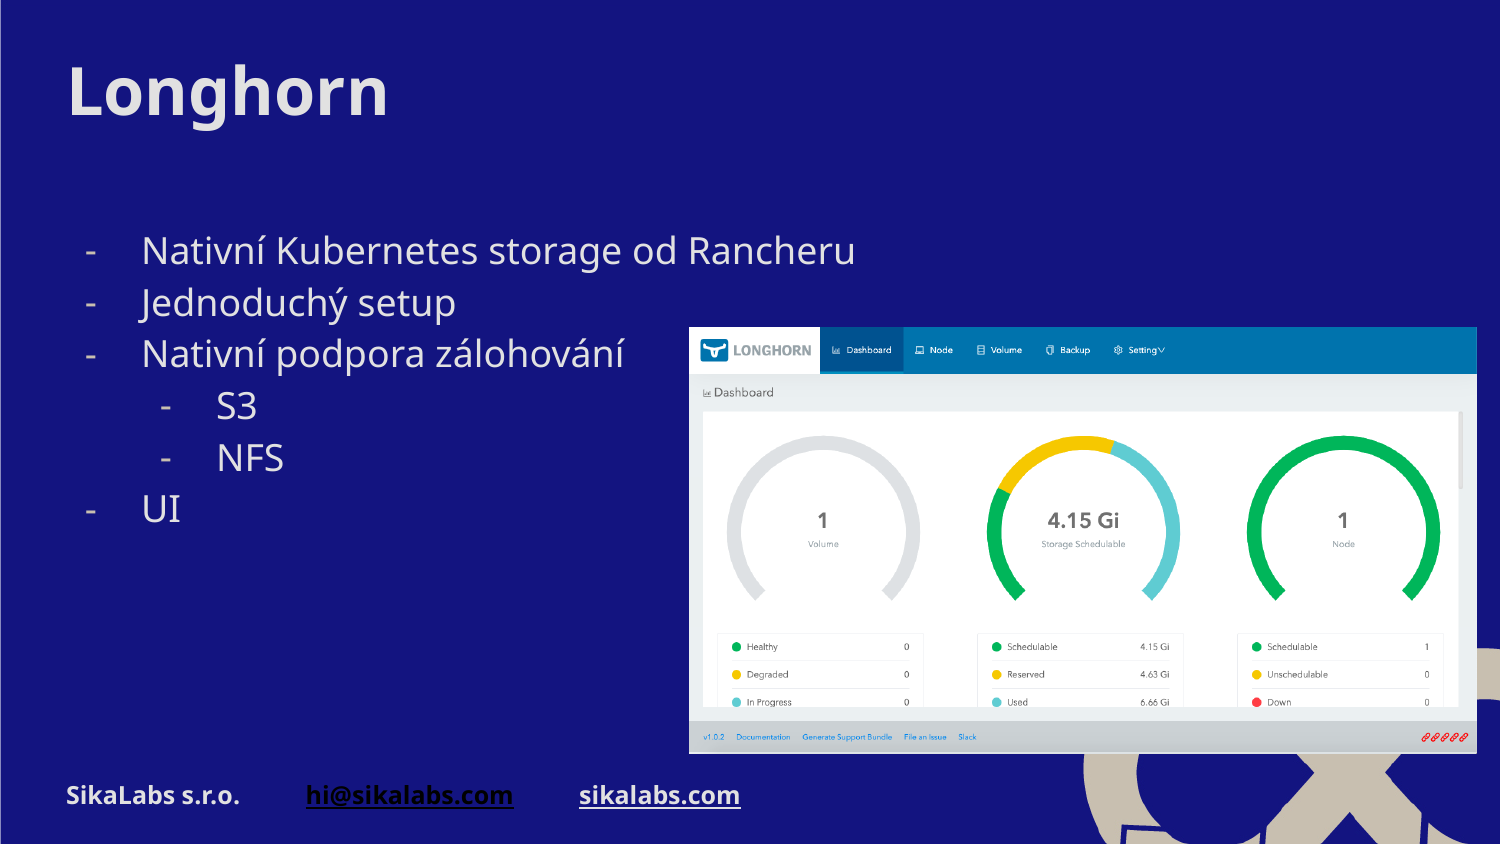

# Longhorn
Nativní Kubernetes storage od Rancheru
Jednoduchý setup
Nativní podpora zálohování
S3
NFS
UI